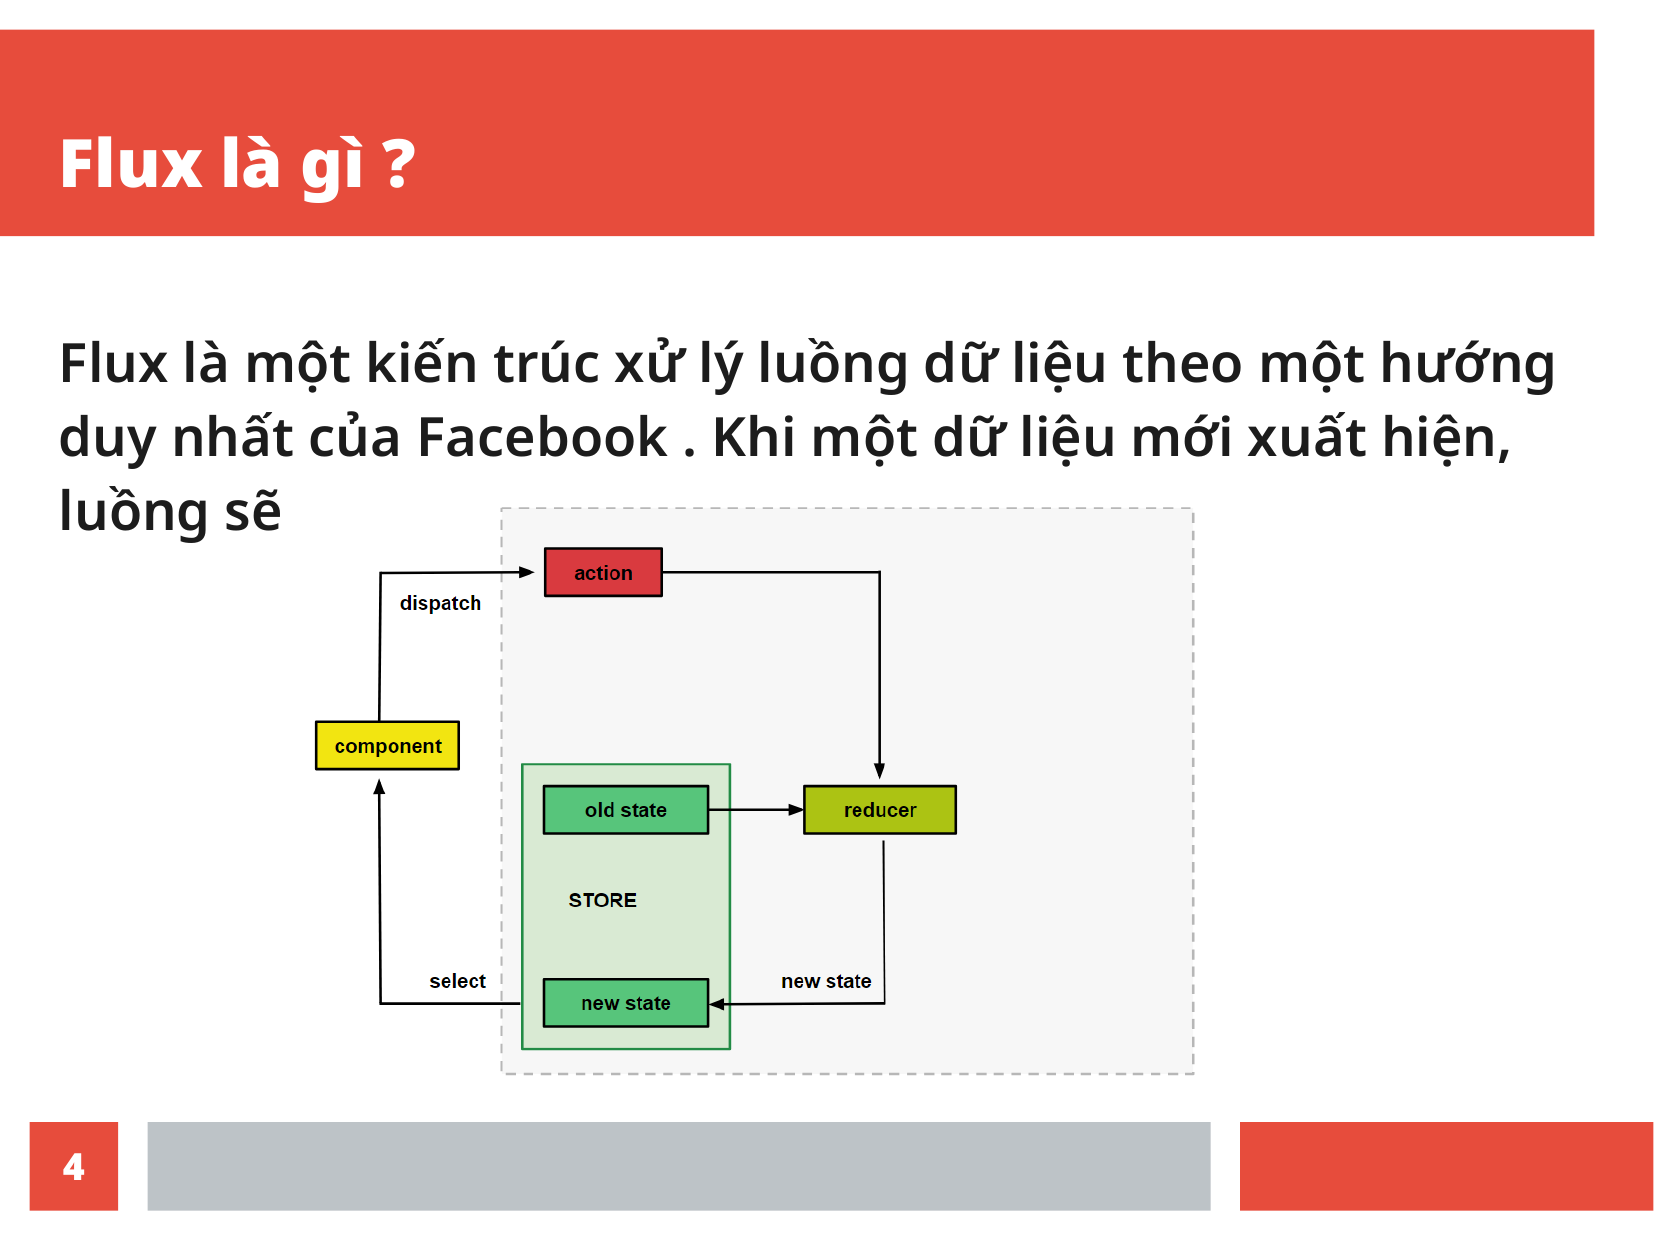

# Flux là gì ?
Flux là một kiến trúc xử lý luồng dữ liệu theo một hướng duy nhất của Facebook . Khi một dữ liệu mới xuất hiện, luồng sẽ bắt đầu lại từ đầu.
4